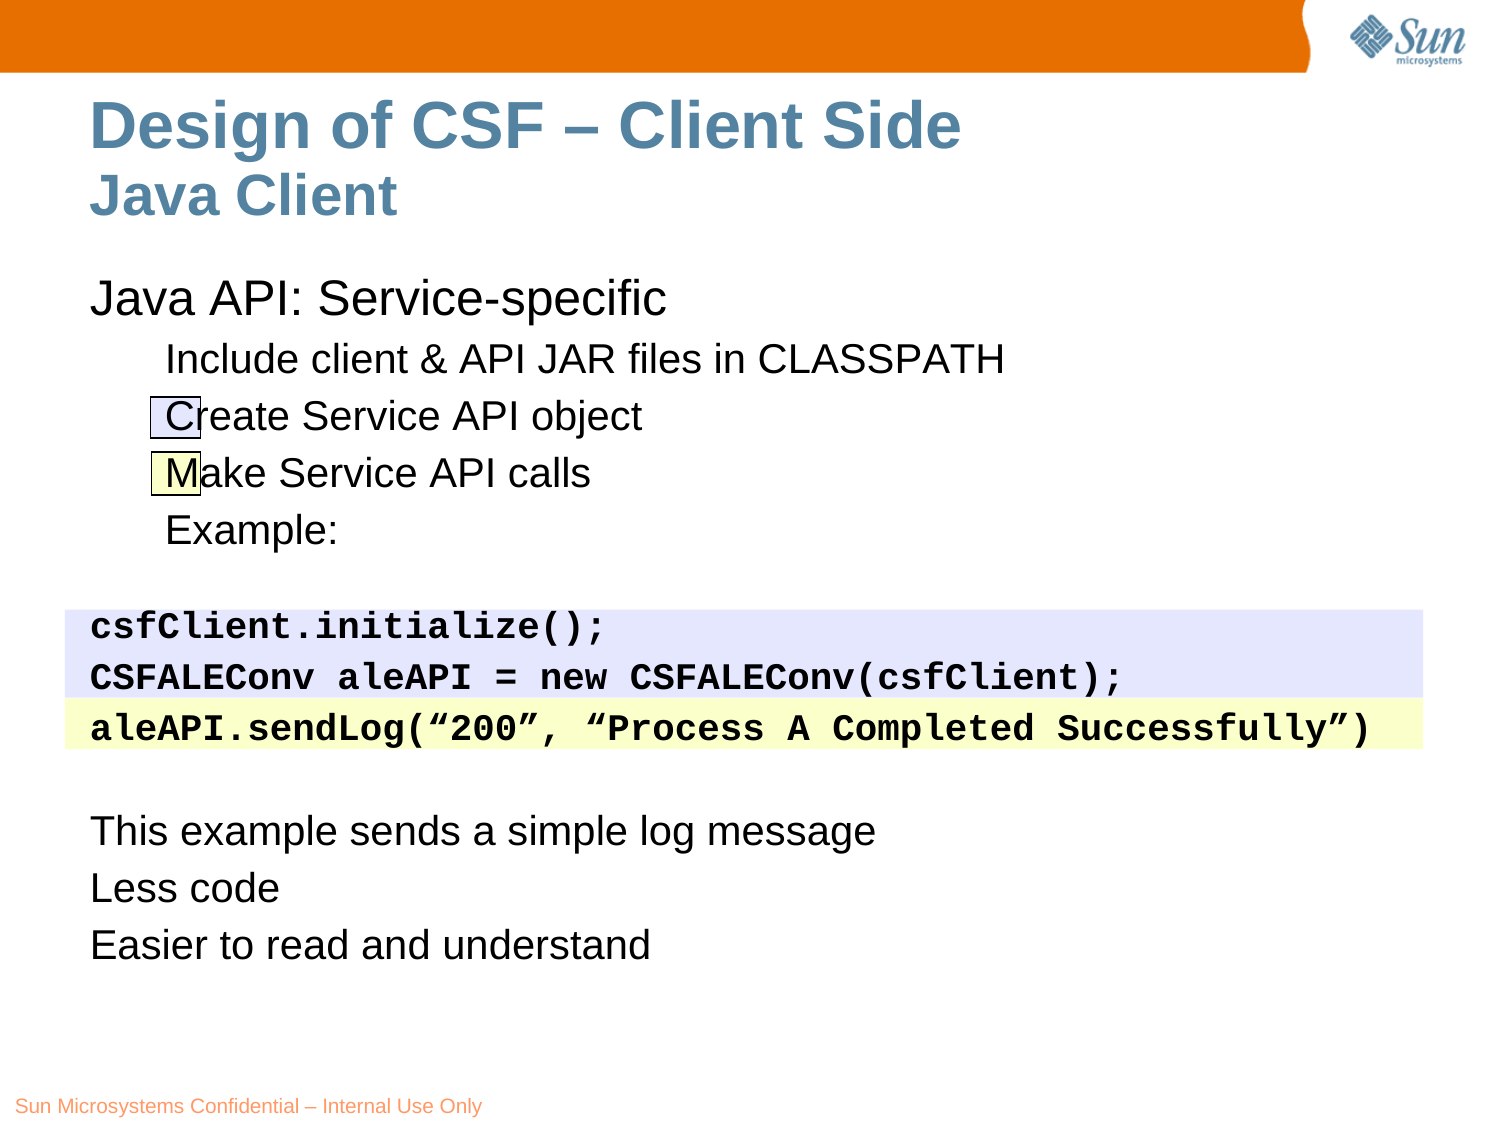

# Design of CSF – Client Side Java Client
Java API: Service-specific
Include client & API JAR files in CLASSPATH
Create Service API object
Make Service API calls
Example:
csfClient.initialize();
CSFALEConv aleAPI = new CSFALEConv(csfClient);
aleAPI.sendLog(“200”, “Process A Completed Successfully”)
This example sends a simple log message
Less code
Easier to read and understand